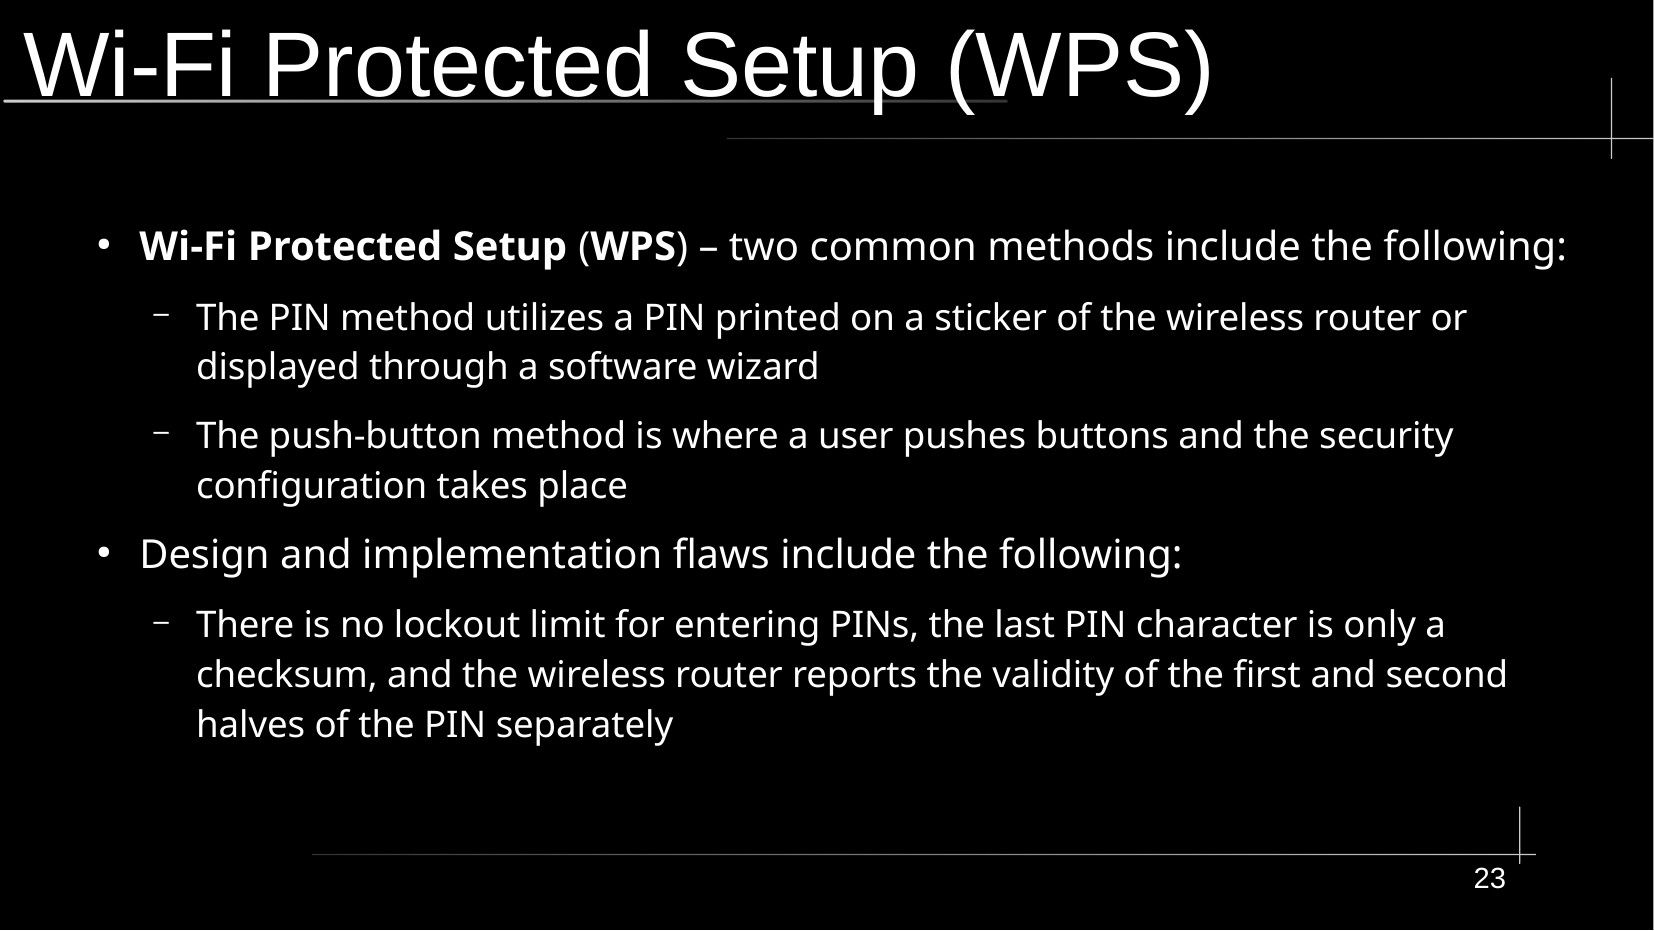

# Wi-Fi Protected Setup (WPS)
Wi-Fi Protected Setup (WPS) – two common methods include the following:
The PIN method utilizes a PIN printed on a sticker of the wireless router or displayed through a software wizard
The push-button method is where a user pushes buttons and the security configuration takes place
Design and implementation flaws include the following:
There is no lockout limit for entering PINs, the last PIN character is only a checksum, and the wireless router reports the validity of the first and second halves of the PIN separately
23